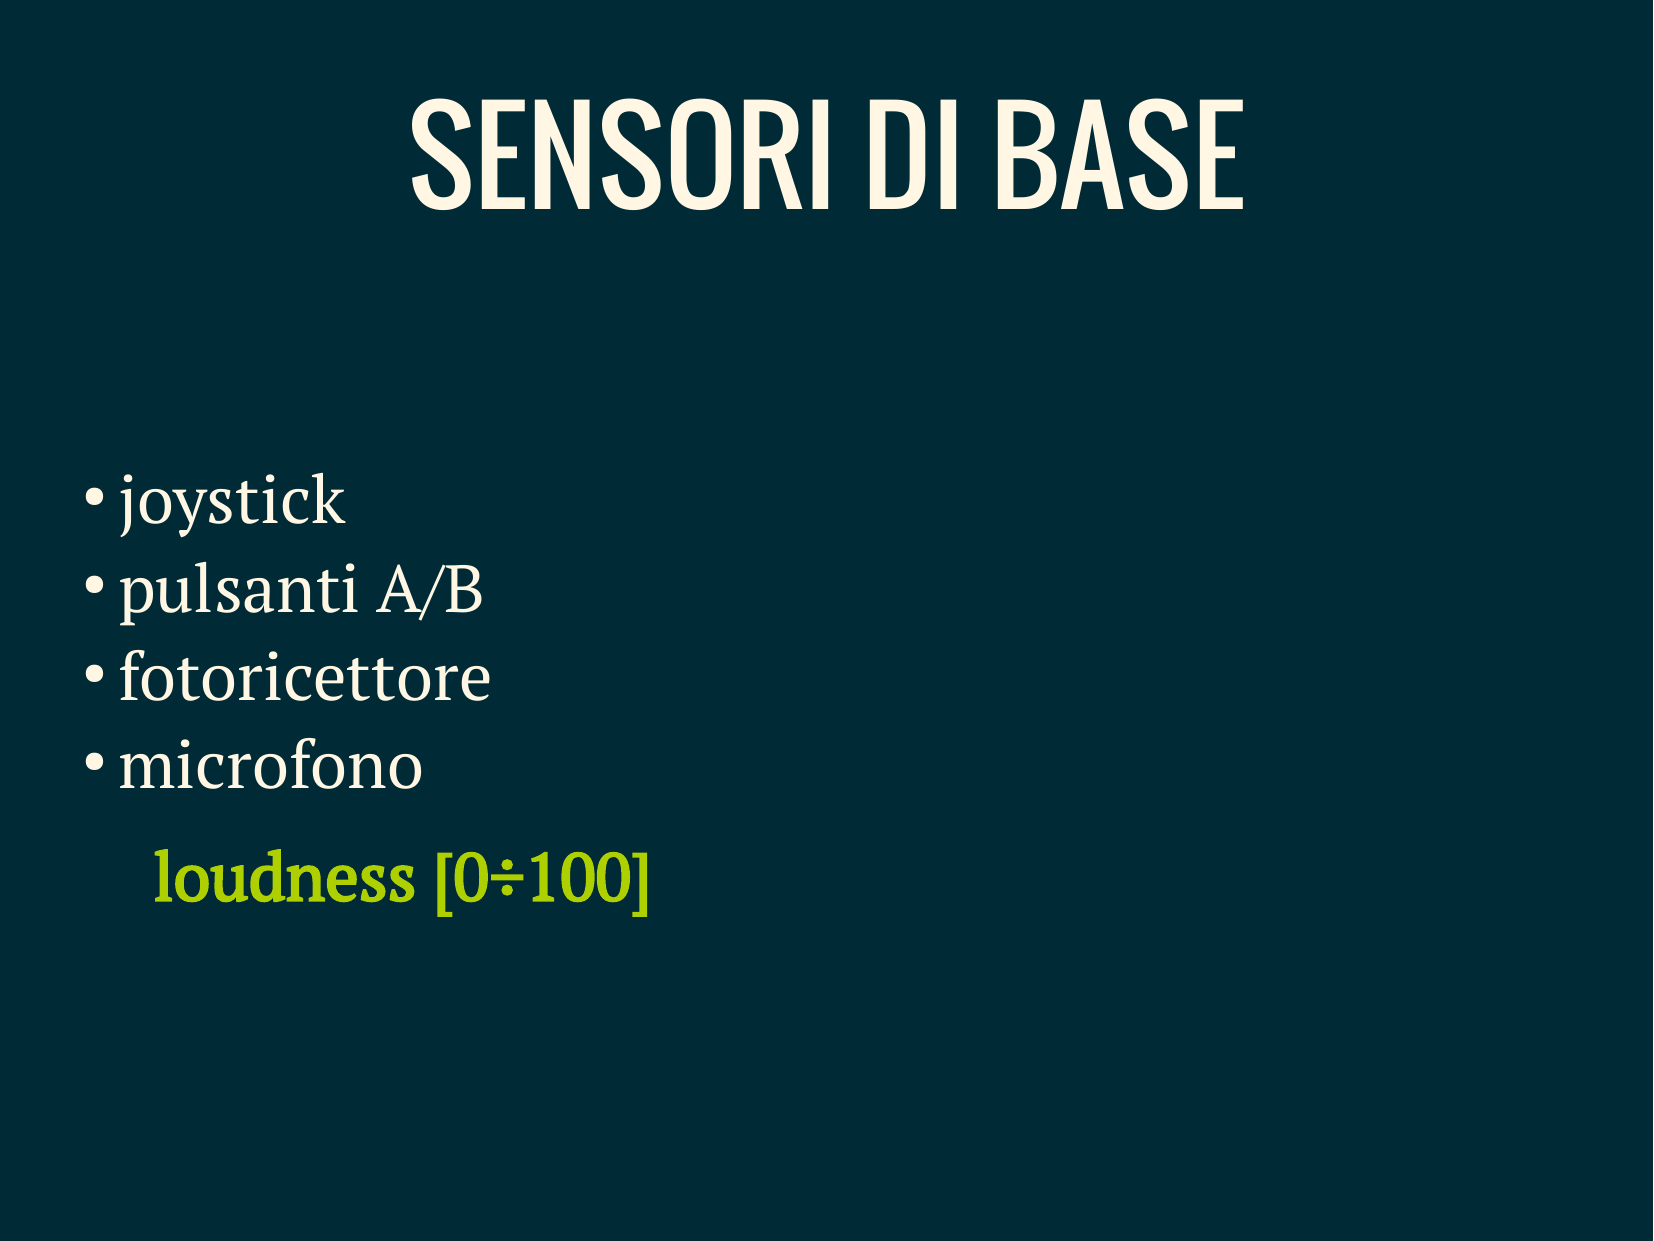

# SENSORI di base
joystick
pulsanti A/B
fotoricettore
microfono
loudness [0÷100]